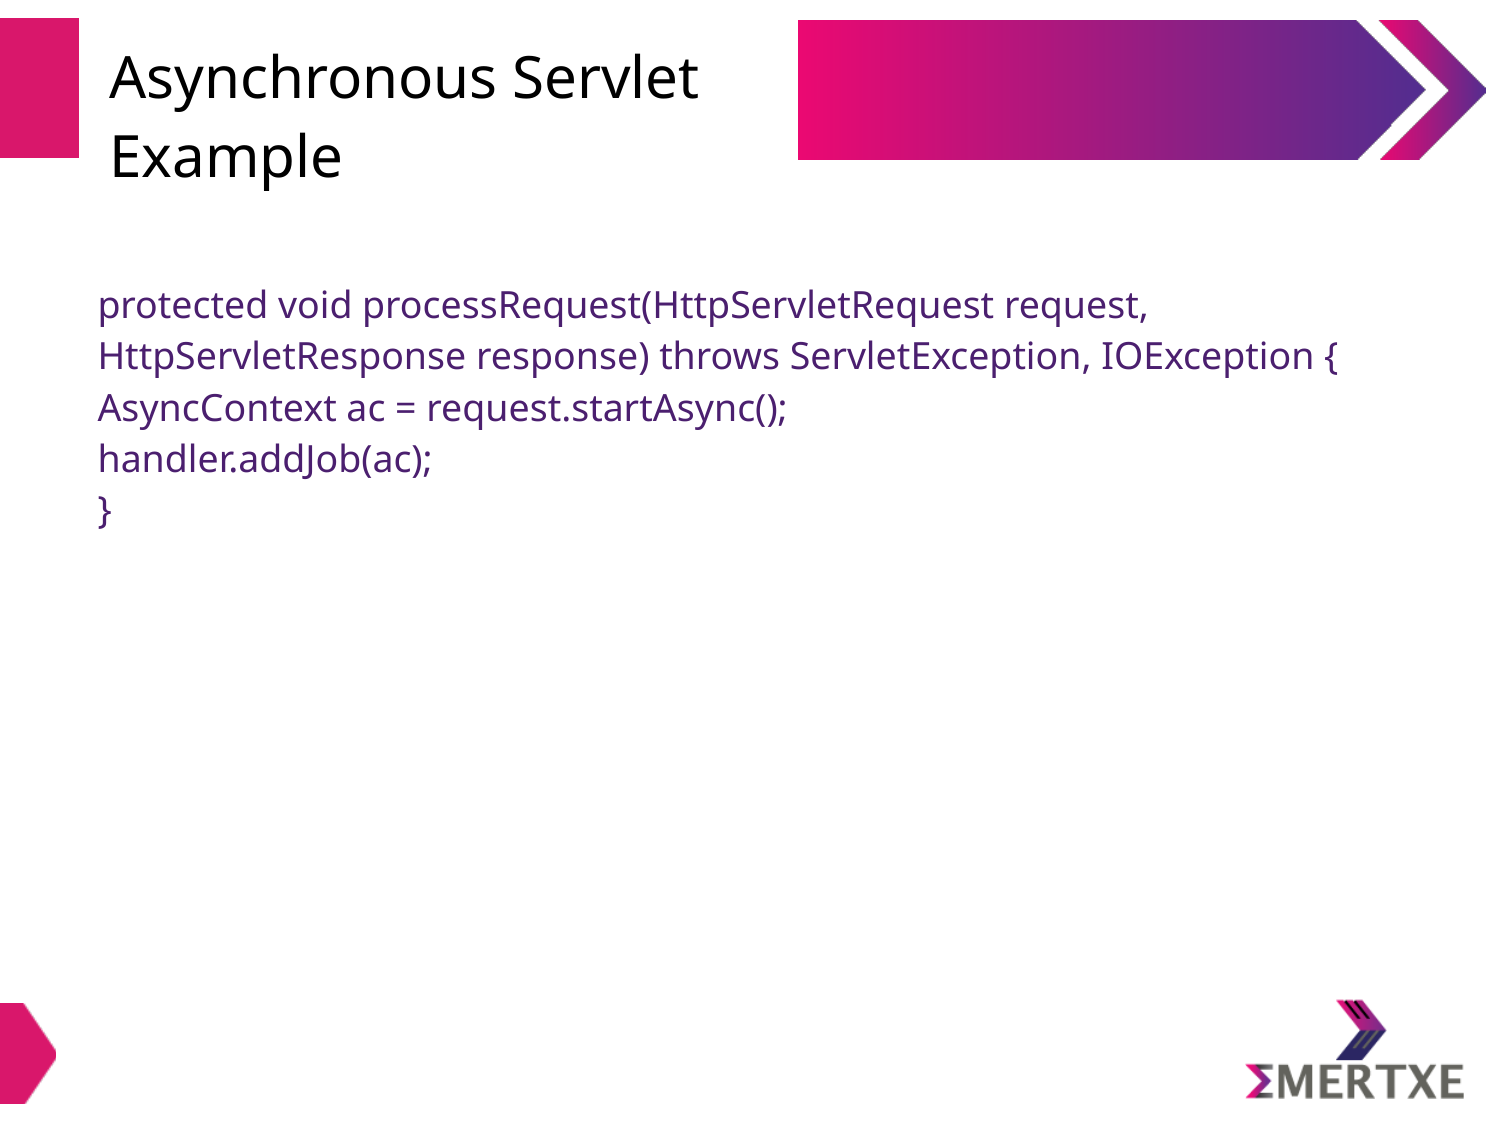

Asynchronous Servlet Example
protected void processRequest(HttpServletRequest request,
HttpServletResponse response) throws ServletException, IOException {
AsyncContext ac = request.startAsync();
handler.addJob(ac);
}